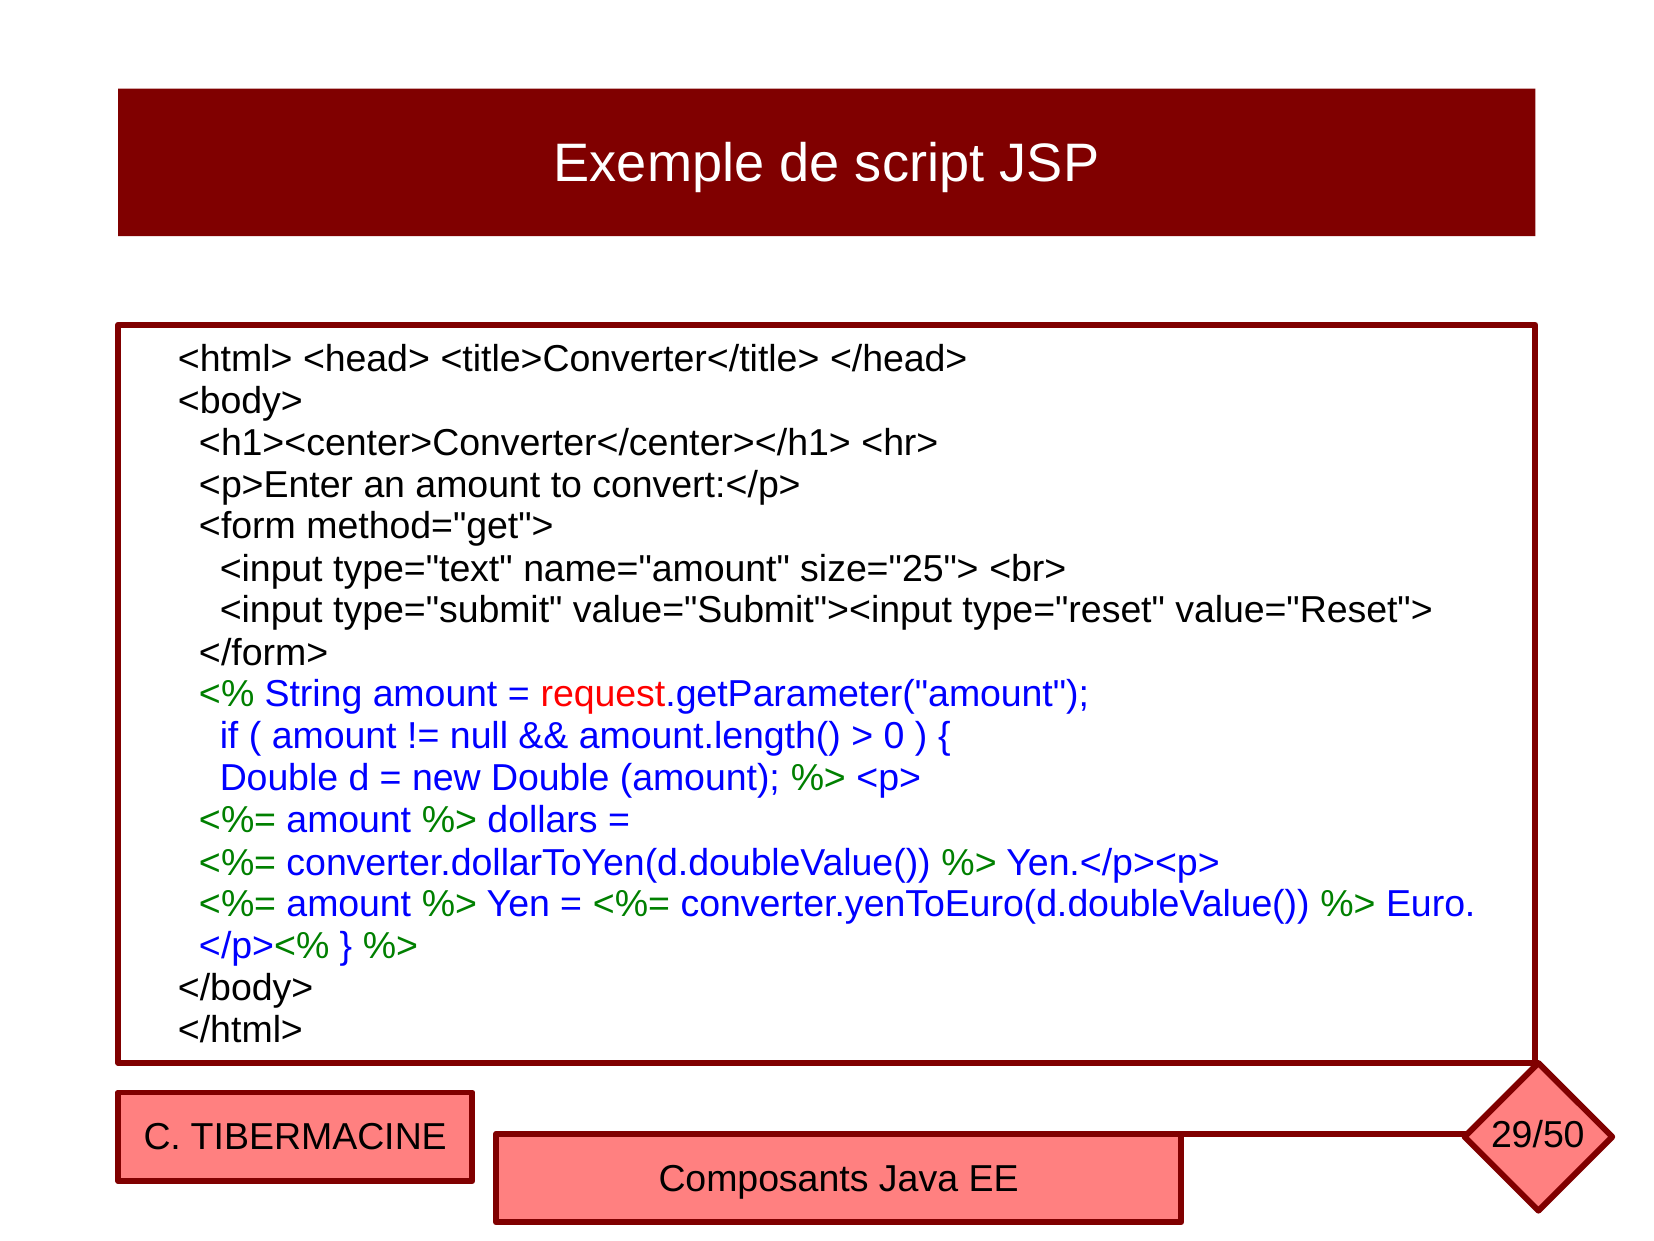

Exemple de script JSP
<html> <head> <title>Converter</title> </head>
<body>
 <h1><center>Converter</center></h1> <hr>
 <p>Enter an amount to convert:</p>
 <form method="get">
 <input type="text" name="amount" size="25"> <br>
 <input type="submit" value="Submit"><input type="reset" value="Reset">
 </form>
 <% String amount = request.getParameter("amount");
 if ( amount != null && amount.length() > 0 ) {
 Double d = new Double (amount); %> <p>
 <%= amount %> dollars =
 <%= converter.dollarToYen(d.doubleValue()) %> Yen.</p><p>
 <%= amount %> Yen = <%= converter.yenToEuro(d.doubleValue()) %> Euro.
 </p><% } %>
</body>
</html>
C. TIBERMACINE
Composants Java EE